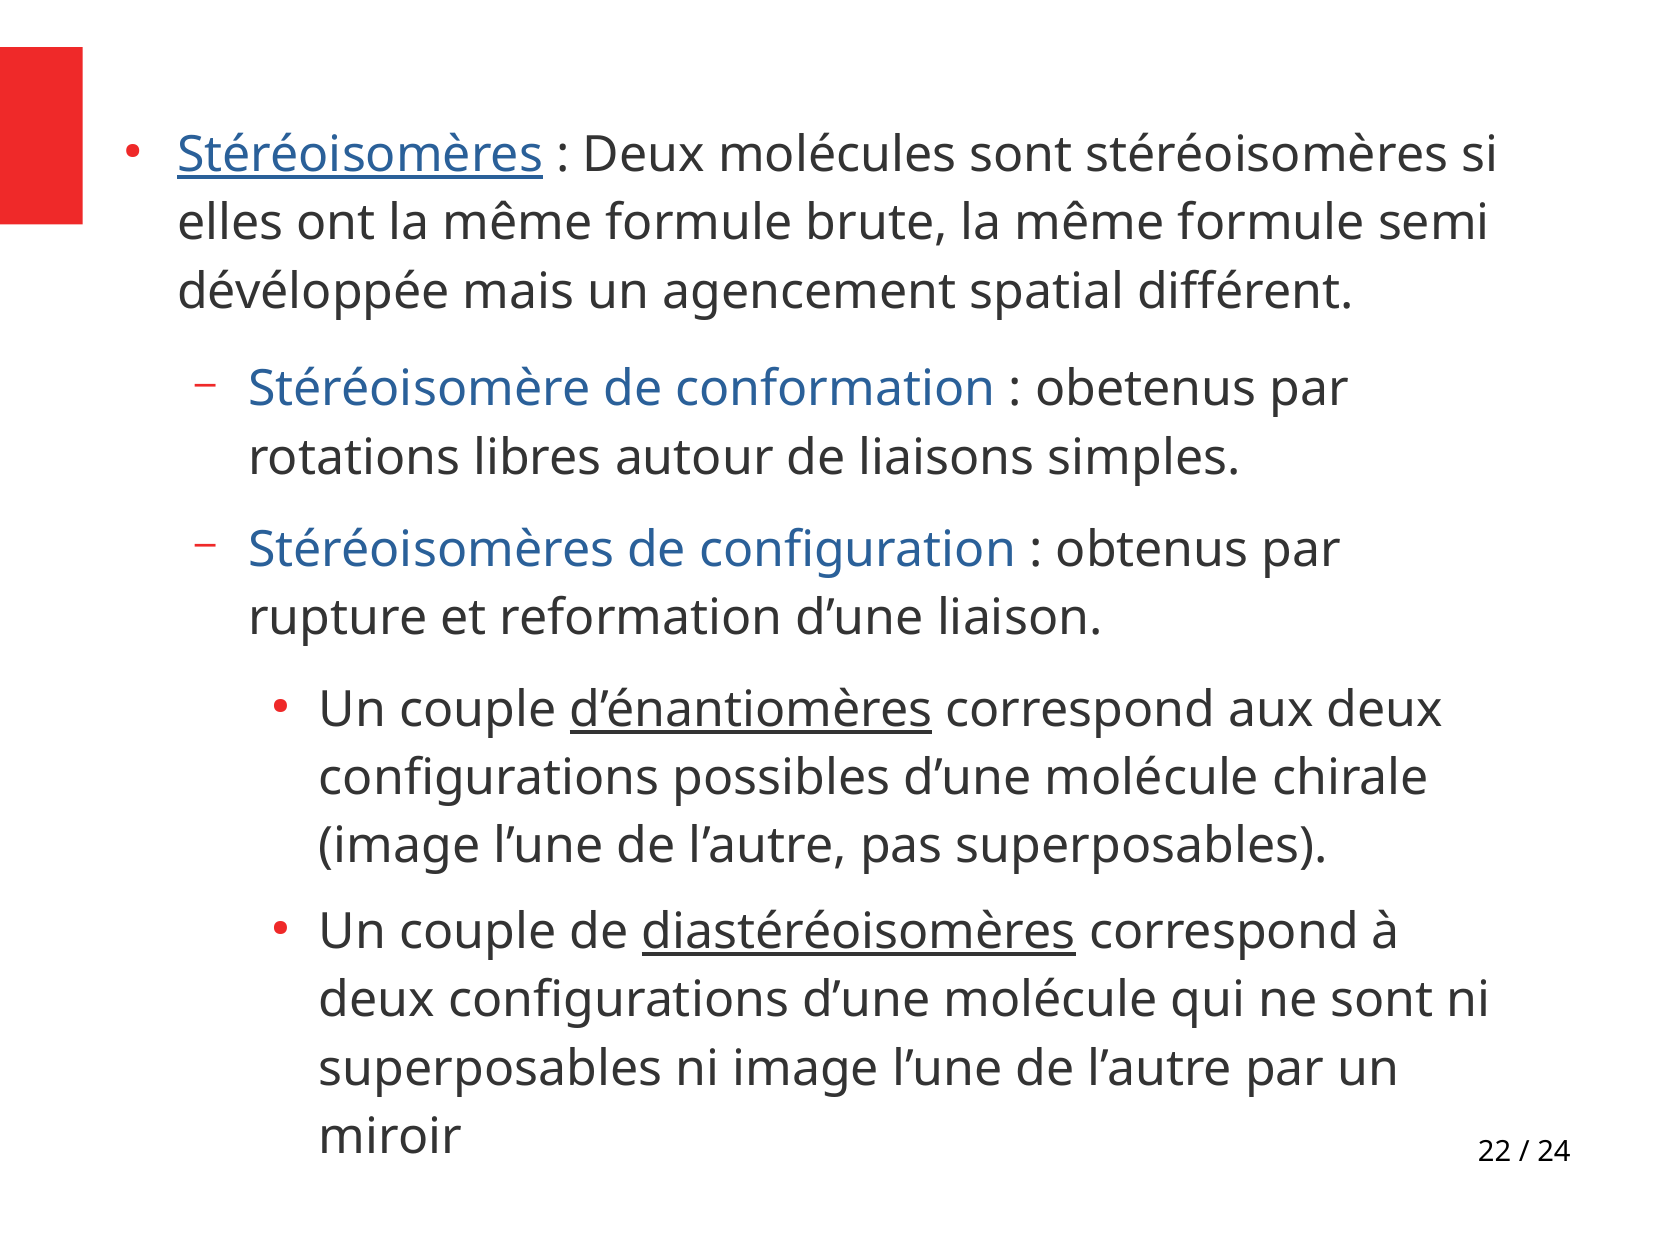

# Stéréoisomères : Deux molécules sont stéréoisomères si elles ont la même formule brute, la même formule semi dévéloppée mais un agencement spatial différent.
Stéréoisomère de conformation : obetenus par rotations libres autour de liaisons simples.
Stéréoisomères de configuration : obtenus par rupture et reformation d’une liaison.
Un couple d’énantiomères correspond aux deux configurations possibles d’une molécule chirale (image l’une de l’autre, pas superposables).
Un couple de diastéréoisomères correspond à deux configurations d’une molécule qui ne sont ni superposables ni image l’une de l’autre par un miroir
22